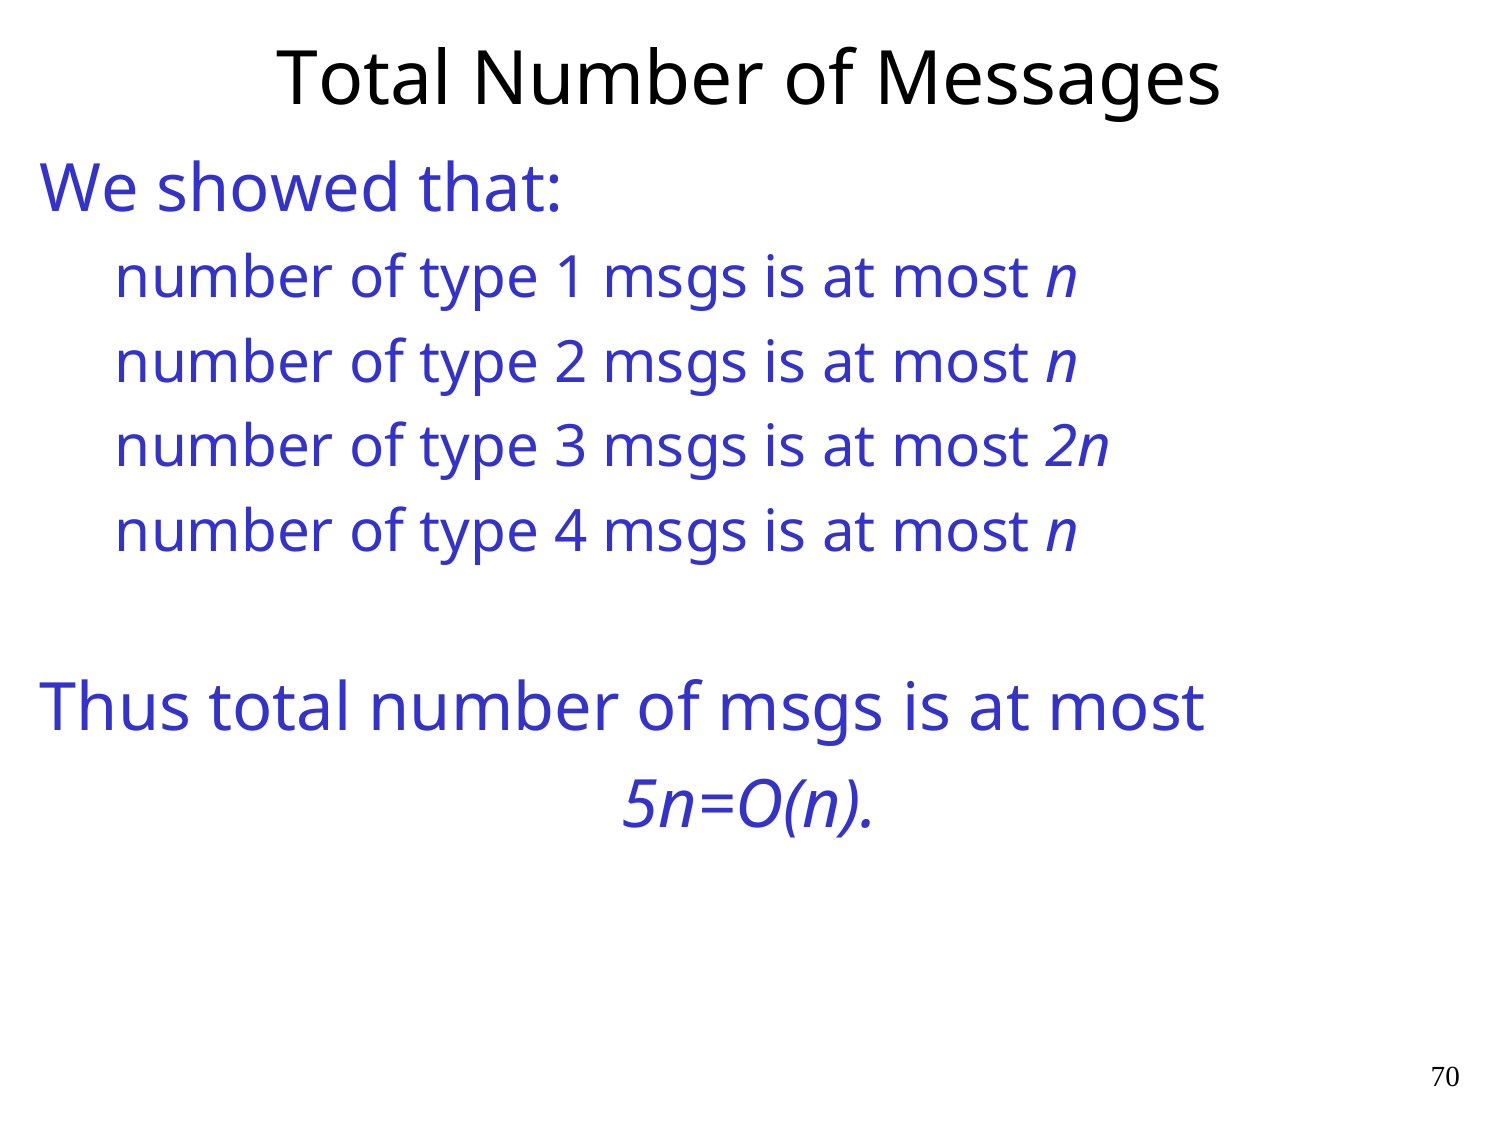

# Total Number of Messages
We showed that:
number of type 1 msgs is at most n
number of type 2 msgs is at most n
number of type 3 msgs is at most 2n
number of type 4 msgs is at most n
Thus total number of msgs is at most
5n=O(n).